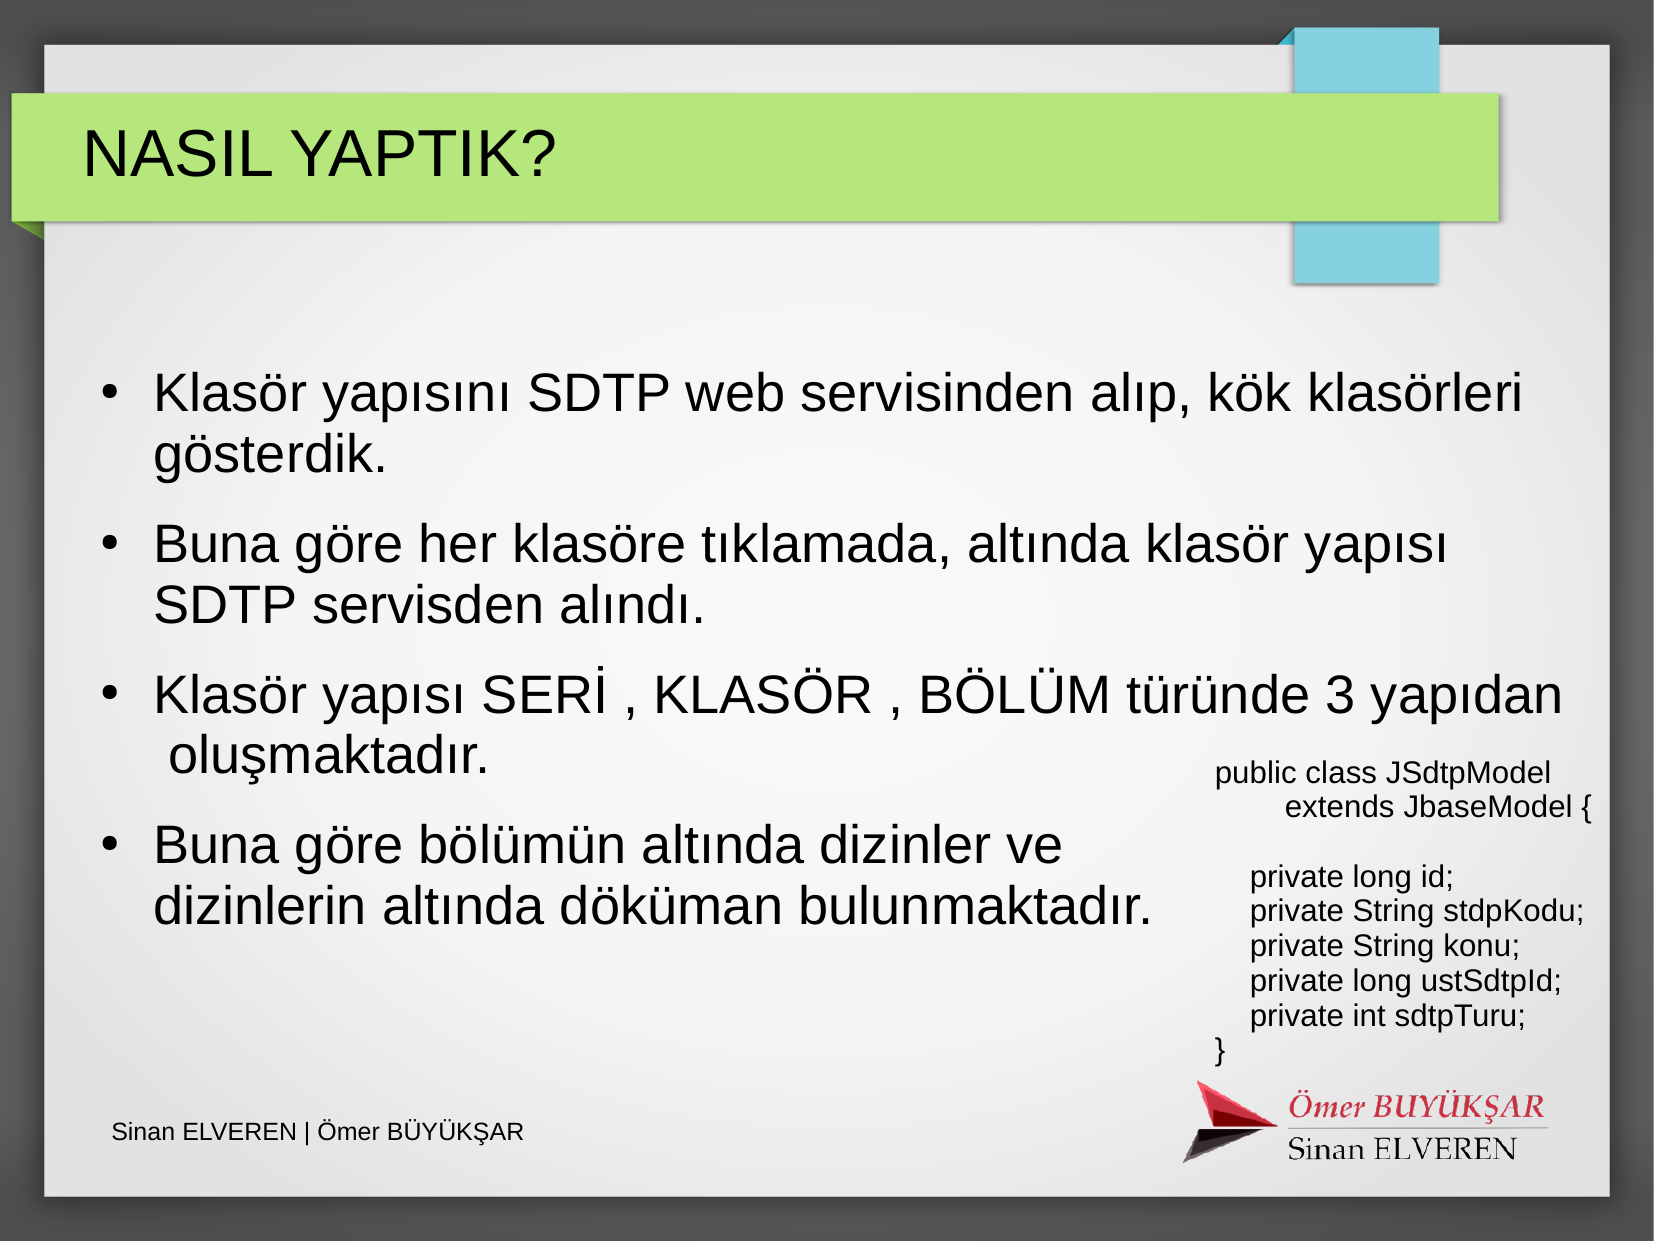

# NASIL YAPTIK?
Klasör yapısını SDTP web servisinden alıp, kök klasörleri gösterdik.
Buna göre her klasöre tıklamada, altında klasör yapısı SDTP servisden alındı.
Klasör yapısı SERİ , KLASÖR , BÖLÜM türünde 3 yapıdan oluşmaktadır.
Buna göre bölümün altında dizinler ve
dizinlerin altında döküman bulunmaktadır.
public class JSdtpModel
 extends JbaseModel {
 private long id;
 private String stdpKodu;
 private String konu;
 private long ustSdtpId;
 private int sdtpTuru;
}
 Sinan ELVEREN | Ömer BÜYÜKŞAR